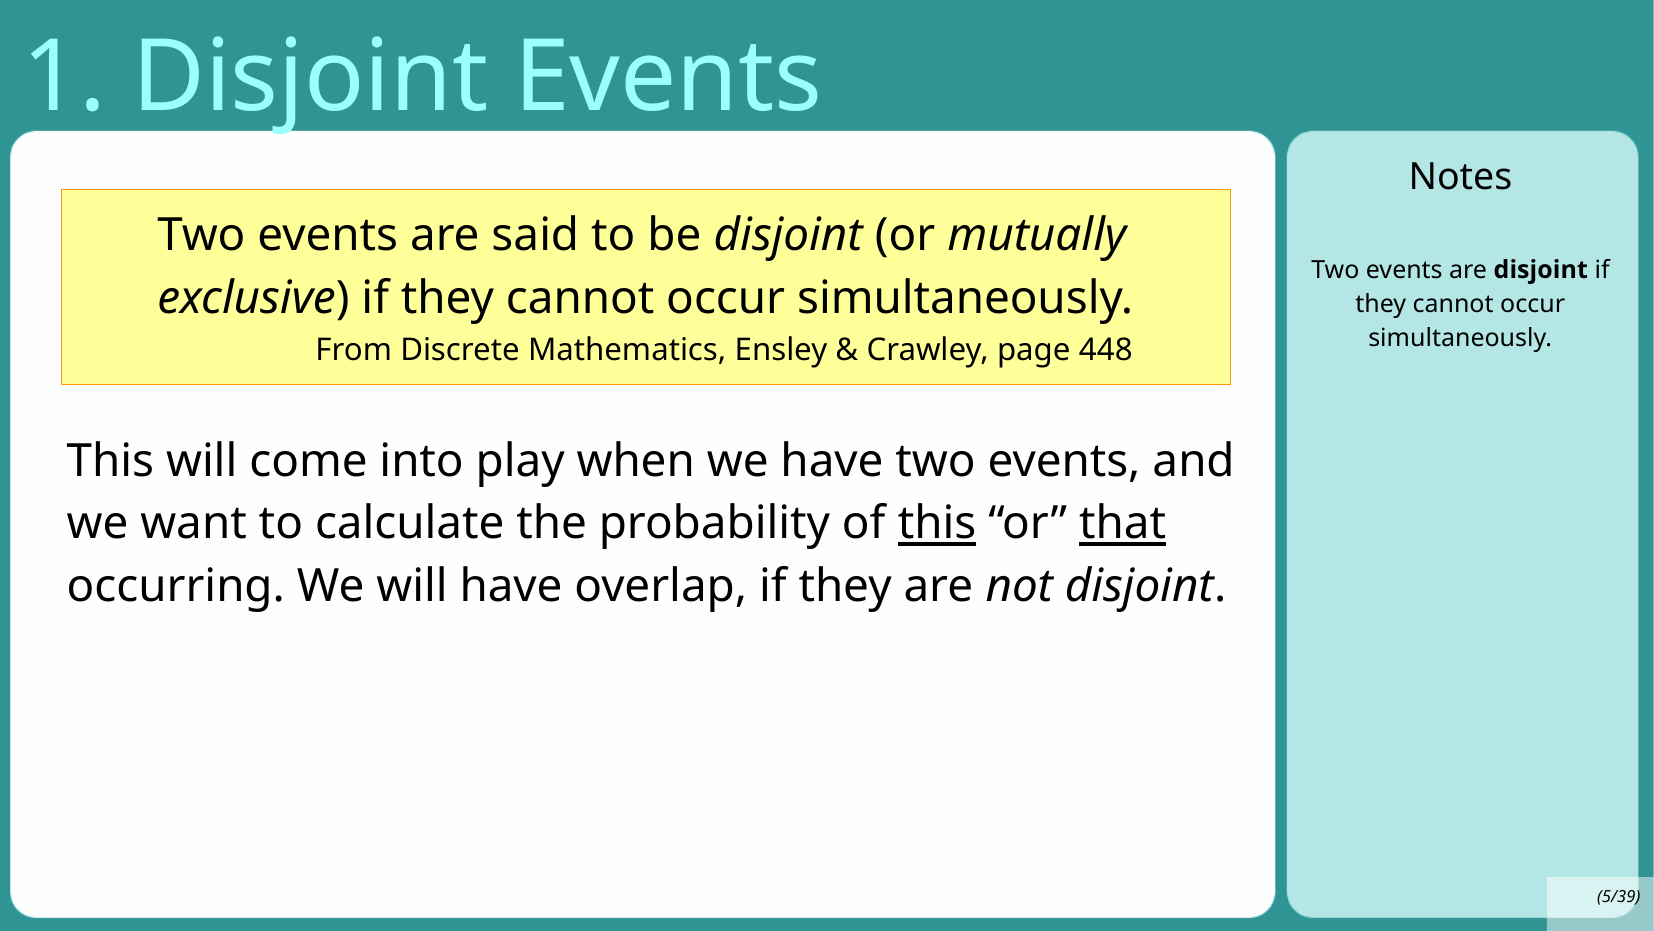

# 1. Disjoint Events
Notes
Two events are disjoint if they cannot occur simultaneously.
Two events are said to be disjoint (or mutually exclusive) if they cannot occur simultaneously.
From Discrete Mathematics, Ensley & Crawley, page 448
This will come into play when we have two events, and we want to calculate the probability of this “or” that occurring. We will have overlap, if they are not disjoint.